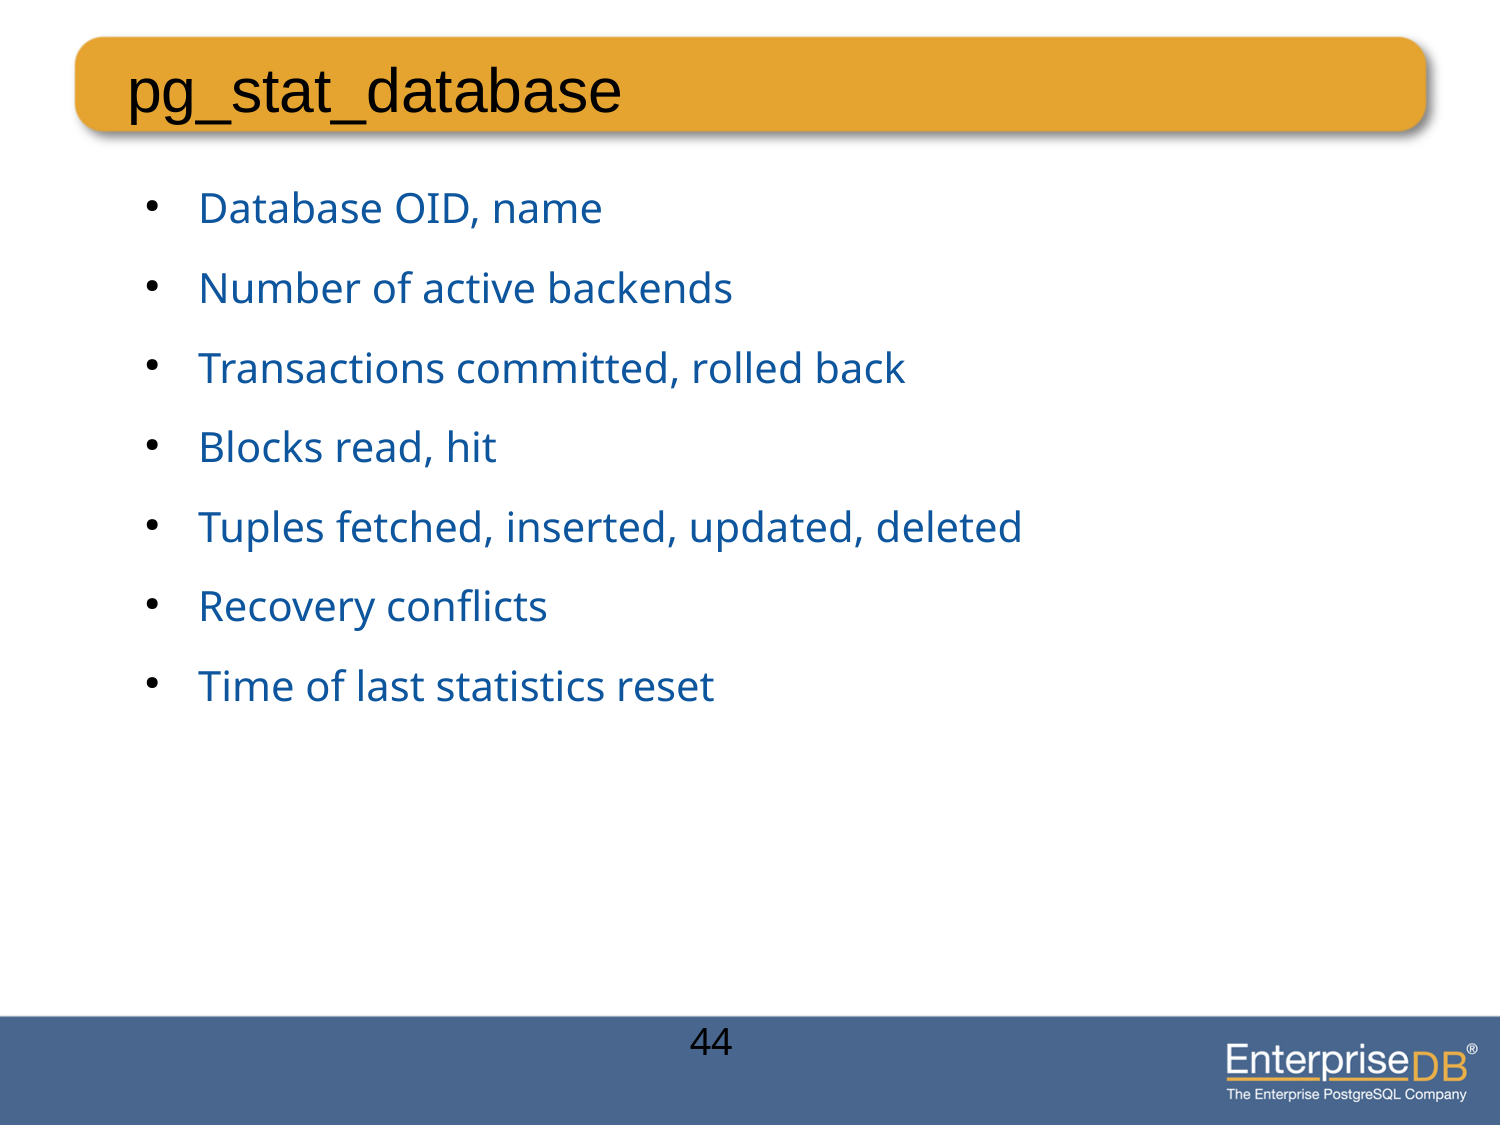

# pg_stat_database
Database OID, name
Number of active backends
Transactions committed, rolled back
Blocks read, hit
Tuples fetched, inserted, updated, deleted
Recovery conflicts
Time of last statistics reset